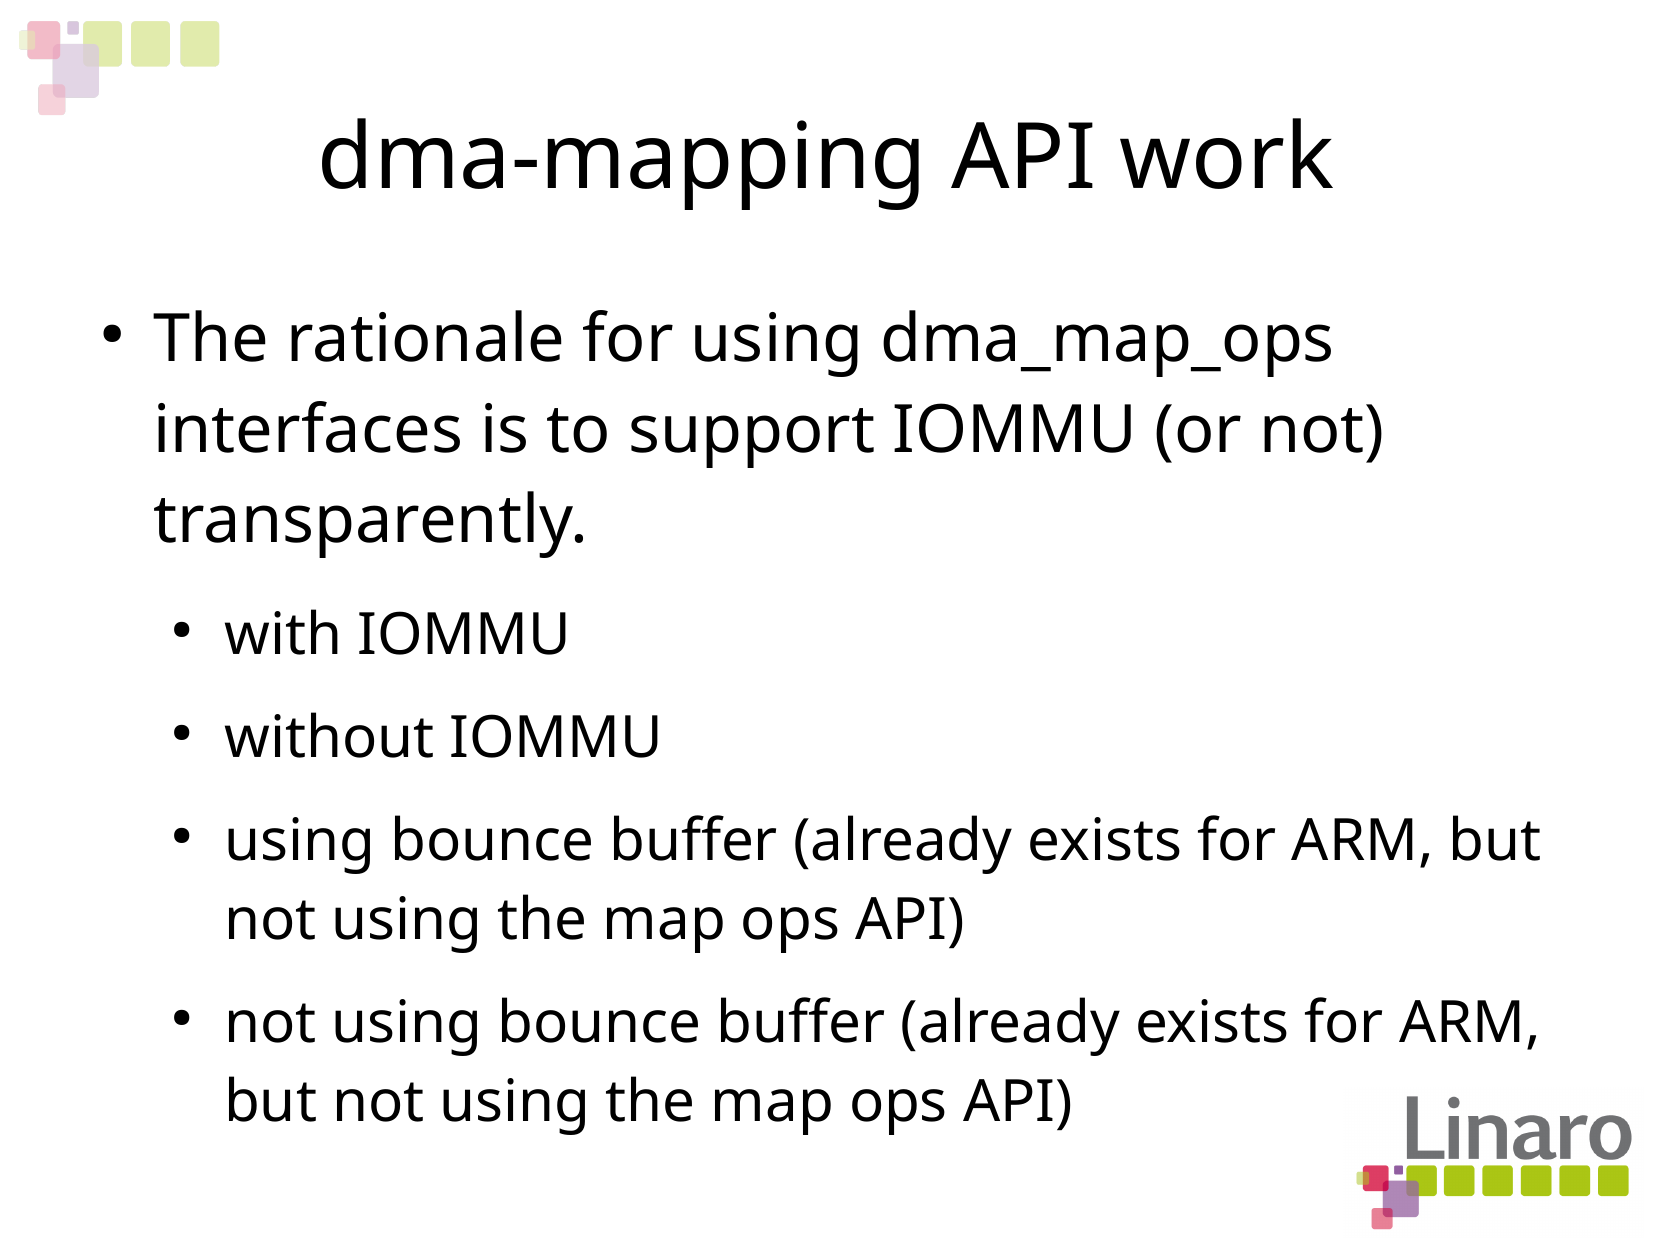

# dma-mapping API work
The rationale for using dma_map_ops interfaces is to support IOMMU (or not) transparently.
with IOMMU
without IOMMU
using bounce buffer (already exists for ARM, but not using the map ops API)
not using bounce buffer (already exists for ARM, but not using the map ops API)